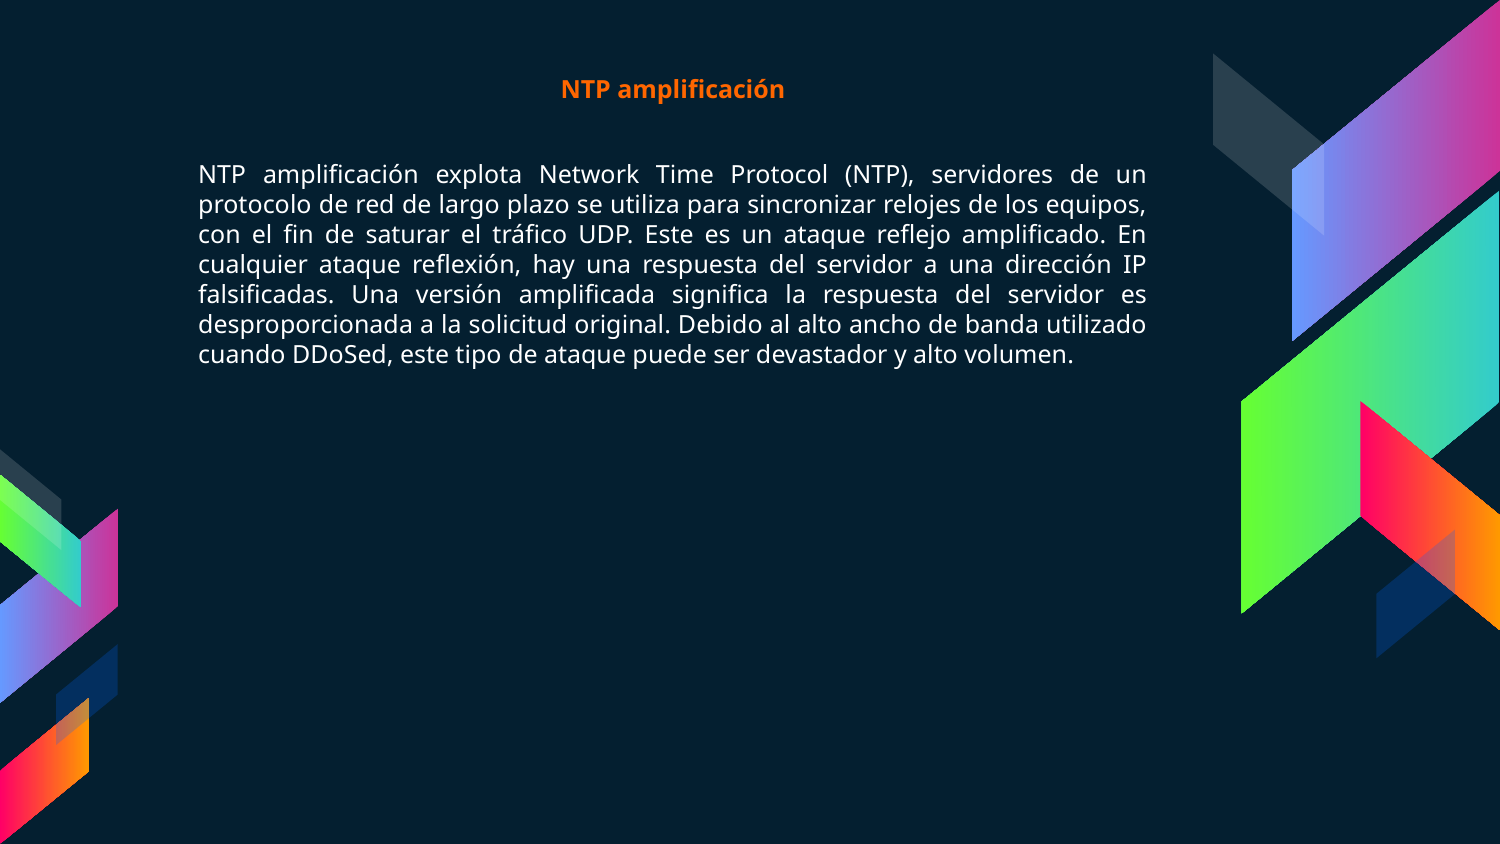

# NTP amplificación
NTP amplificación explota Network Time Protocol (NTP), servidores de un protocolo de red de largo plazo se utiliza para sincronizar relojes de los equipos, con el fin de saturar el tráfico UDP. Este es un ataque reflejo amplificado. En cualquier ataque reflexión, hay una respuesta del servidor a una dirección IP falsificadas. Una versión amplificada significa la respuesta del servidor es desproporcionada a la solicitud original. Debido al alto ancho de banda utilizado cuando DDoSed, este tipo de ataque puede ser devastador y alto volumen.